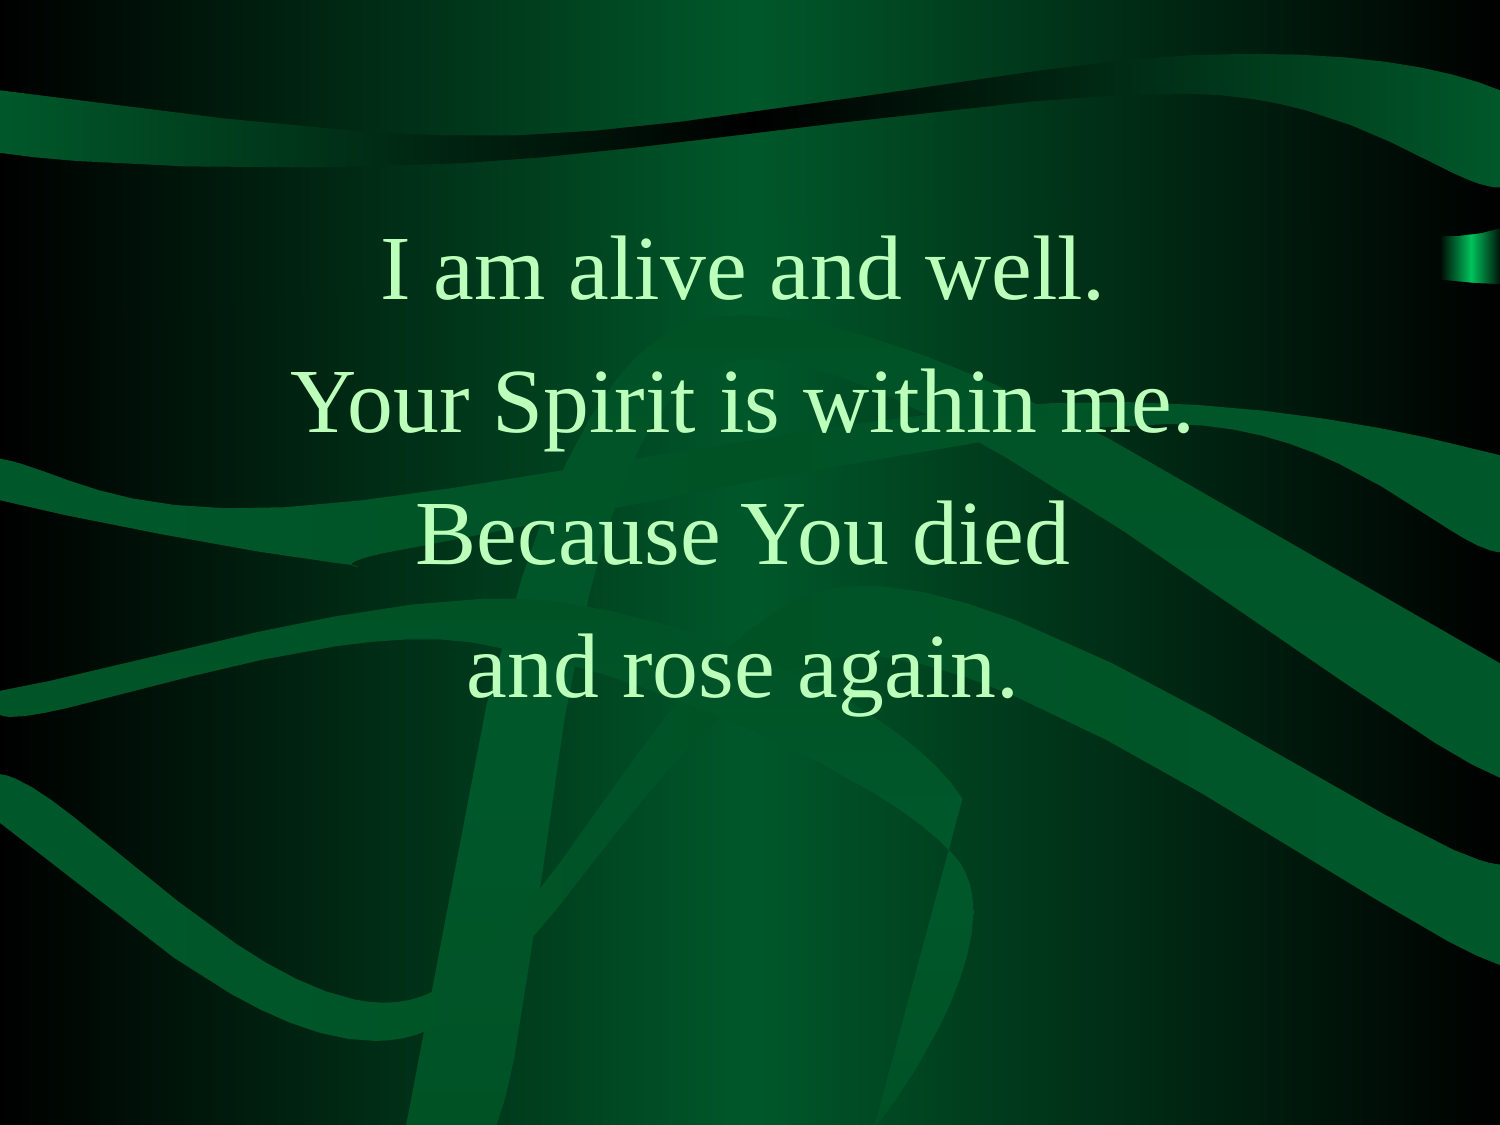

# I am alive and well.
Your Spirit is within me.
Because You died
and rose again.